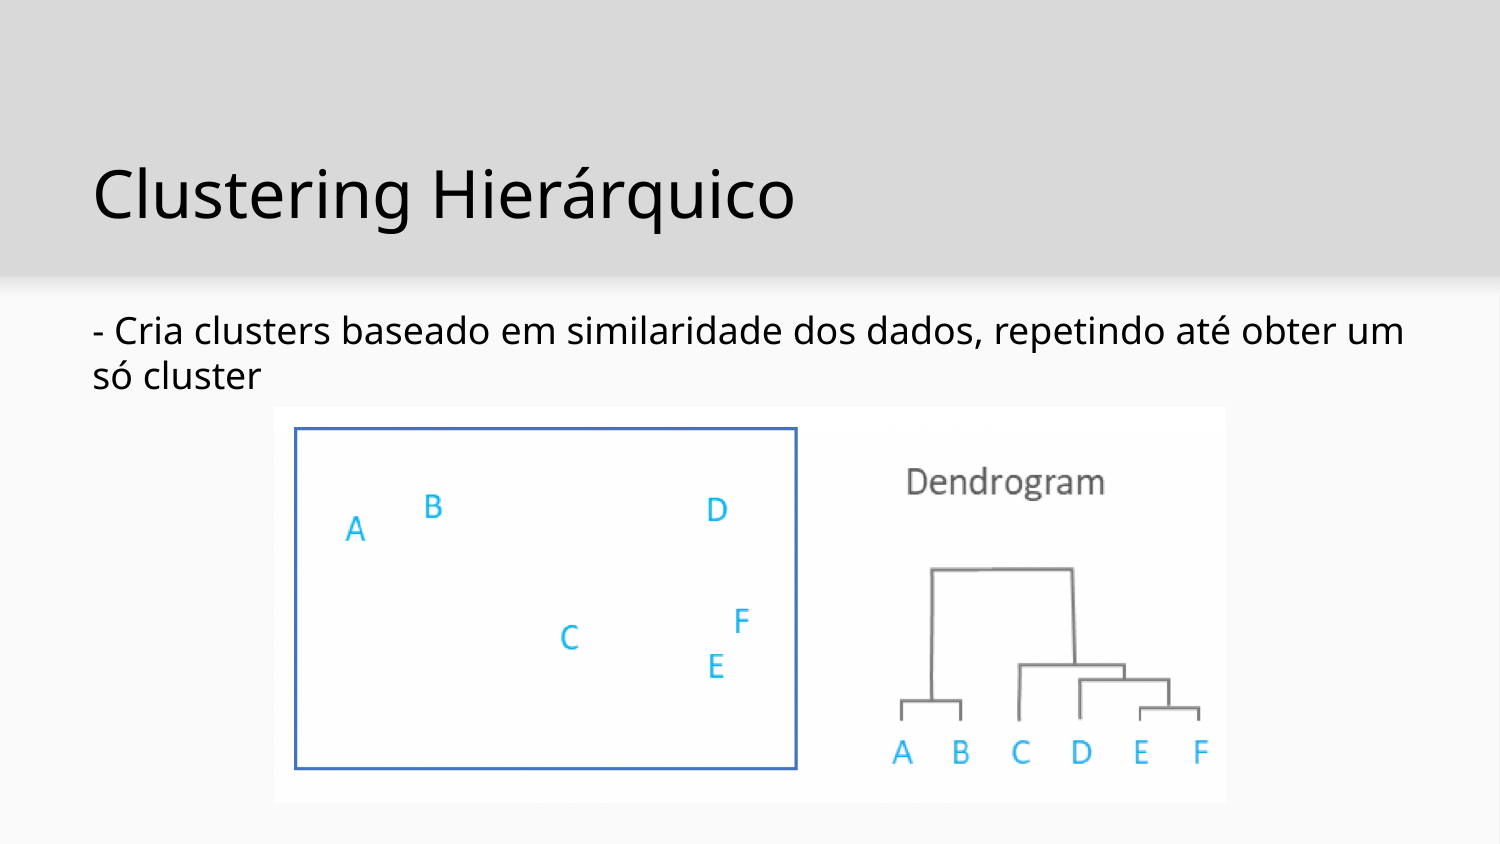

# Clustering Hierárquico
- Cria clusters baseado em similaridade dos dados, repetindo até obter um só cluster